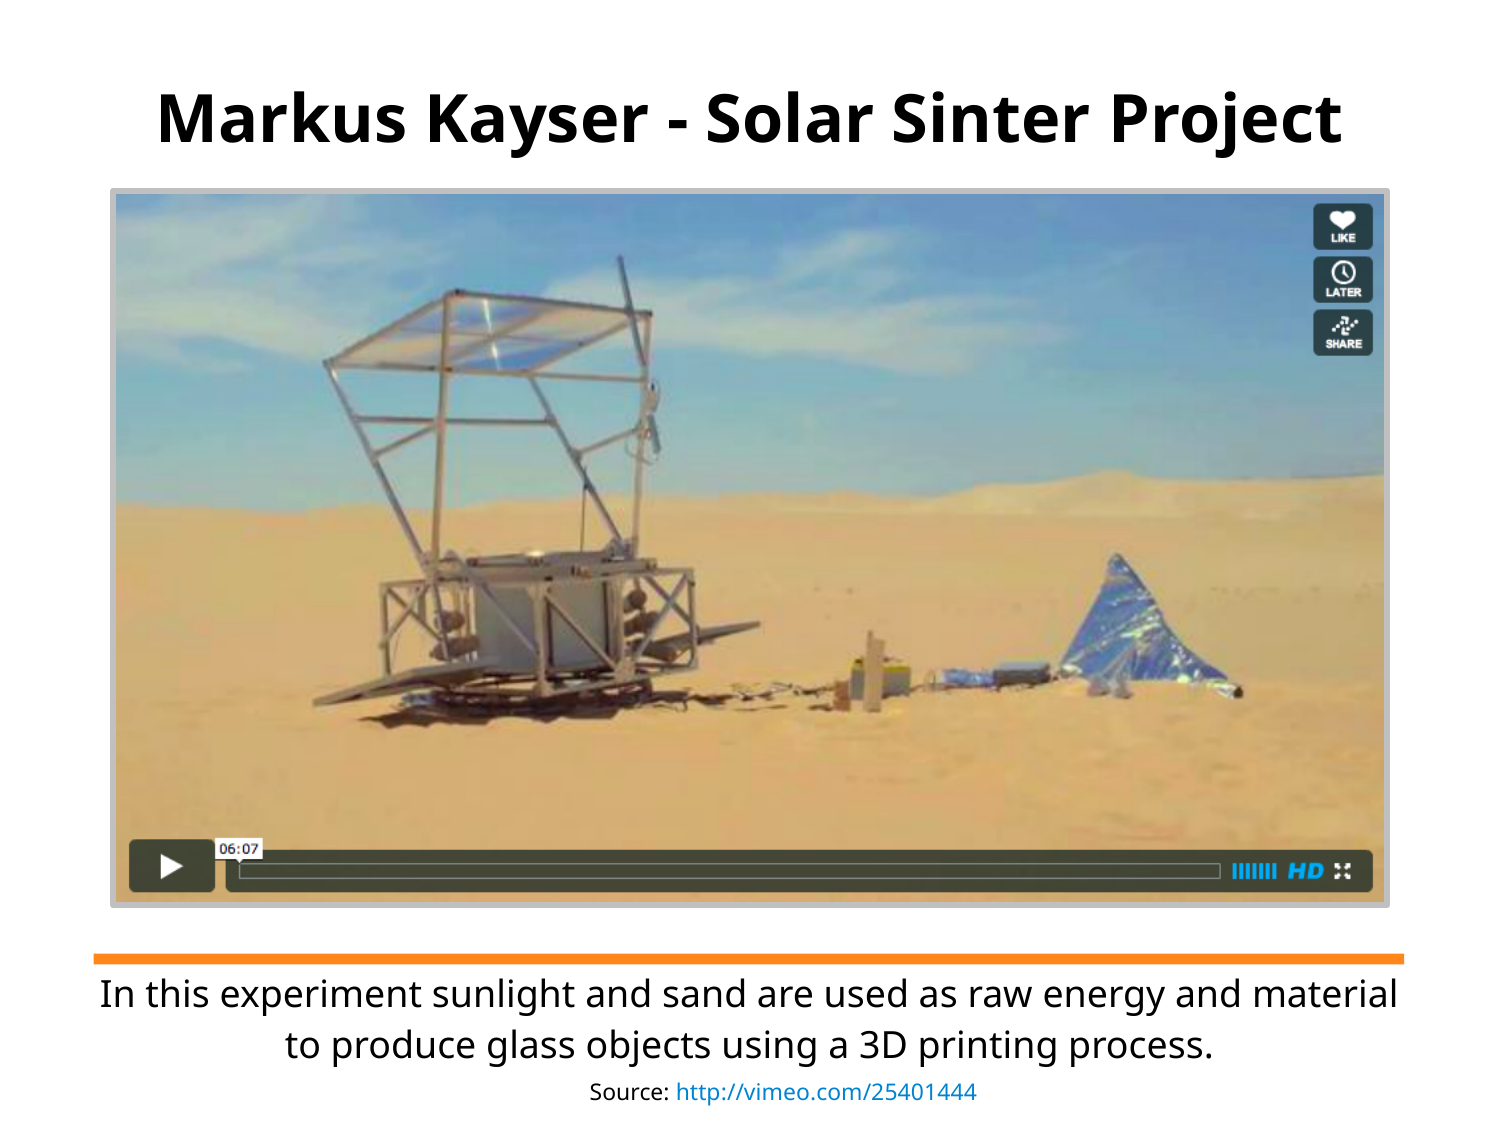

# Markus Kayser - Solar Sinter Project
In this experiment sunlight and sand are used as raw energy and material to produce glass objects using a 3D printing process.
Source: http://vimeo.com/25401444